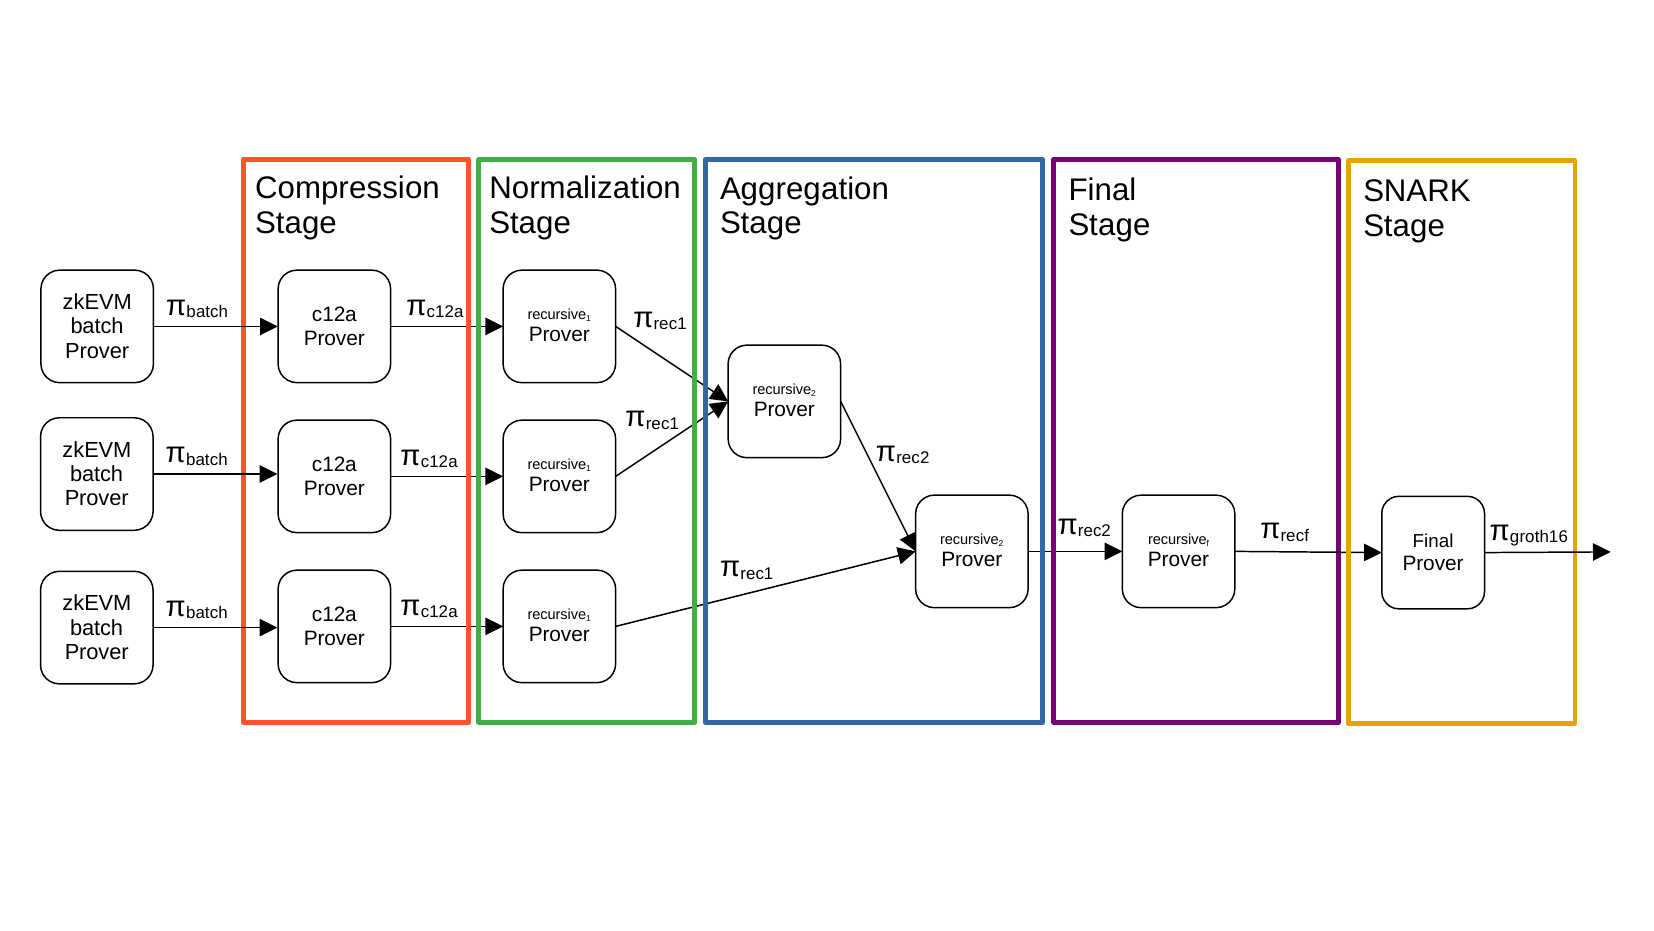

Compression
Stage
Normalization
Stage
Aggregation
Stage
Final
Stage
SNARK
Stage
zkEVMbatch
Prover
c12a
Prover
recursive1
Prover
πc12a
πbatch
πrec1
recursive2
Prover
πrec1
zkEVMbatch
Prover
c12a
Prover
recursive1
Prover
πrec2
πbatch
πc12a
recursive2
Prover
recursivef
Prover
Final
Prover
πrec2
πrecf
πgroth16
πrec1
c12a
Prover
recursive1
Prover
zkEVMbatch
Prover
πc12a
πbatch